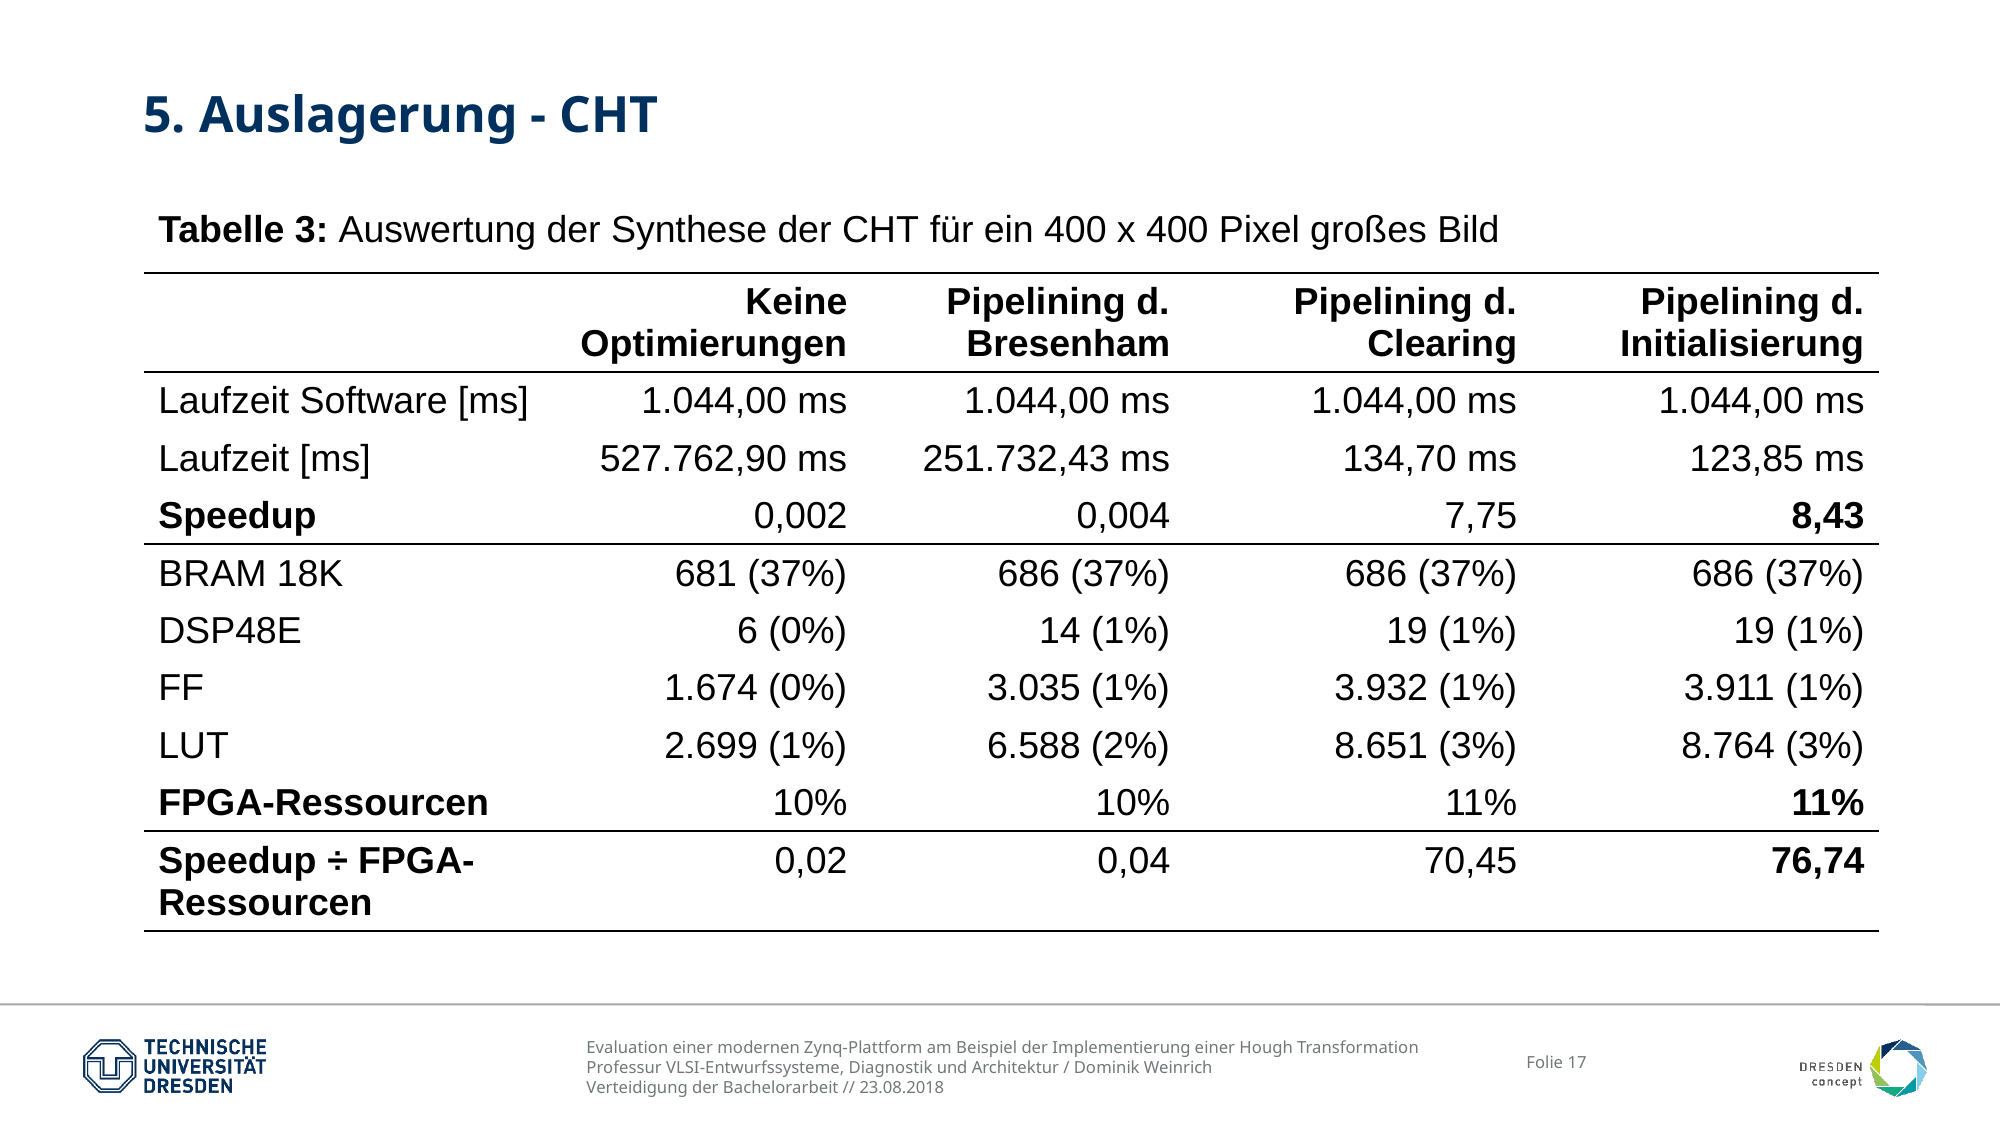

# 5. Auslagerung - CHT
Tabelle 3: Auswertung der Synthese der CHT für ein 400 x 400 Pixel großes Bild
| | Keine Optimierungen | Pipelining d. Bresenham | Pipelining d. Clearing | Pipelining d. Initialisierung |
| --- | --- | --- | --- | --- |
| Laufzeit Software [ms] | 1.044,00 ms | 1.044,00 ms | 1.044,00 ms | 1.044,00 ms |
| Laufzeit [ms] | 527.762,90 ms | 251.732,43 ms | 134,70 ms | 123,85 ms |
| Speedup | 0,002 | 0,004 | 7,75 | 8,43 |
| BRAM 18K | 681 (37%) | 686 (37%) | 686 (37%) | 686 (37%) |
| DSP48E | 6 (0%) | 14 (1%) | 19 (1%) | 19 (1%) |
| FF | 1.674 (0%) | 3.035 (1%) | 3.932 (1%) | 3.911 (1%) |
| LUT | 2.699 (1%) | 6.588 (2%) | 8.651 (3%) | 8.764 (3%) |
| FPGA-Ressourcen | 10% | 10% | 11% | 11% |
| Speedup ÷ FPGA-Ressourcen | 0,02 | 0,04 | 70,45 | 76,74 |